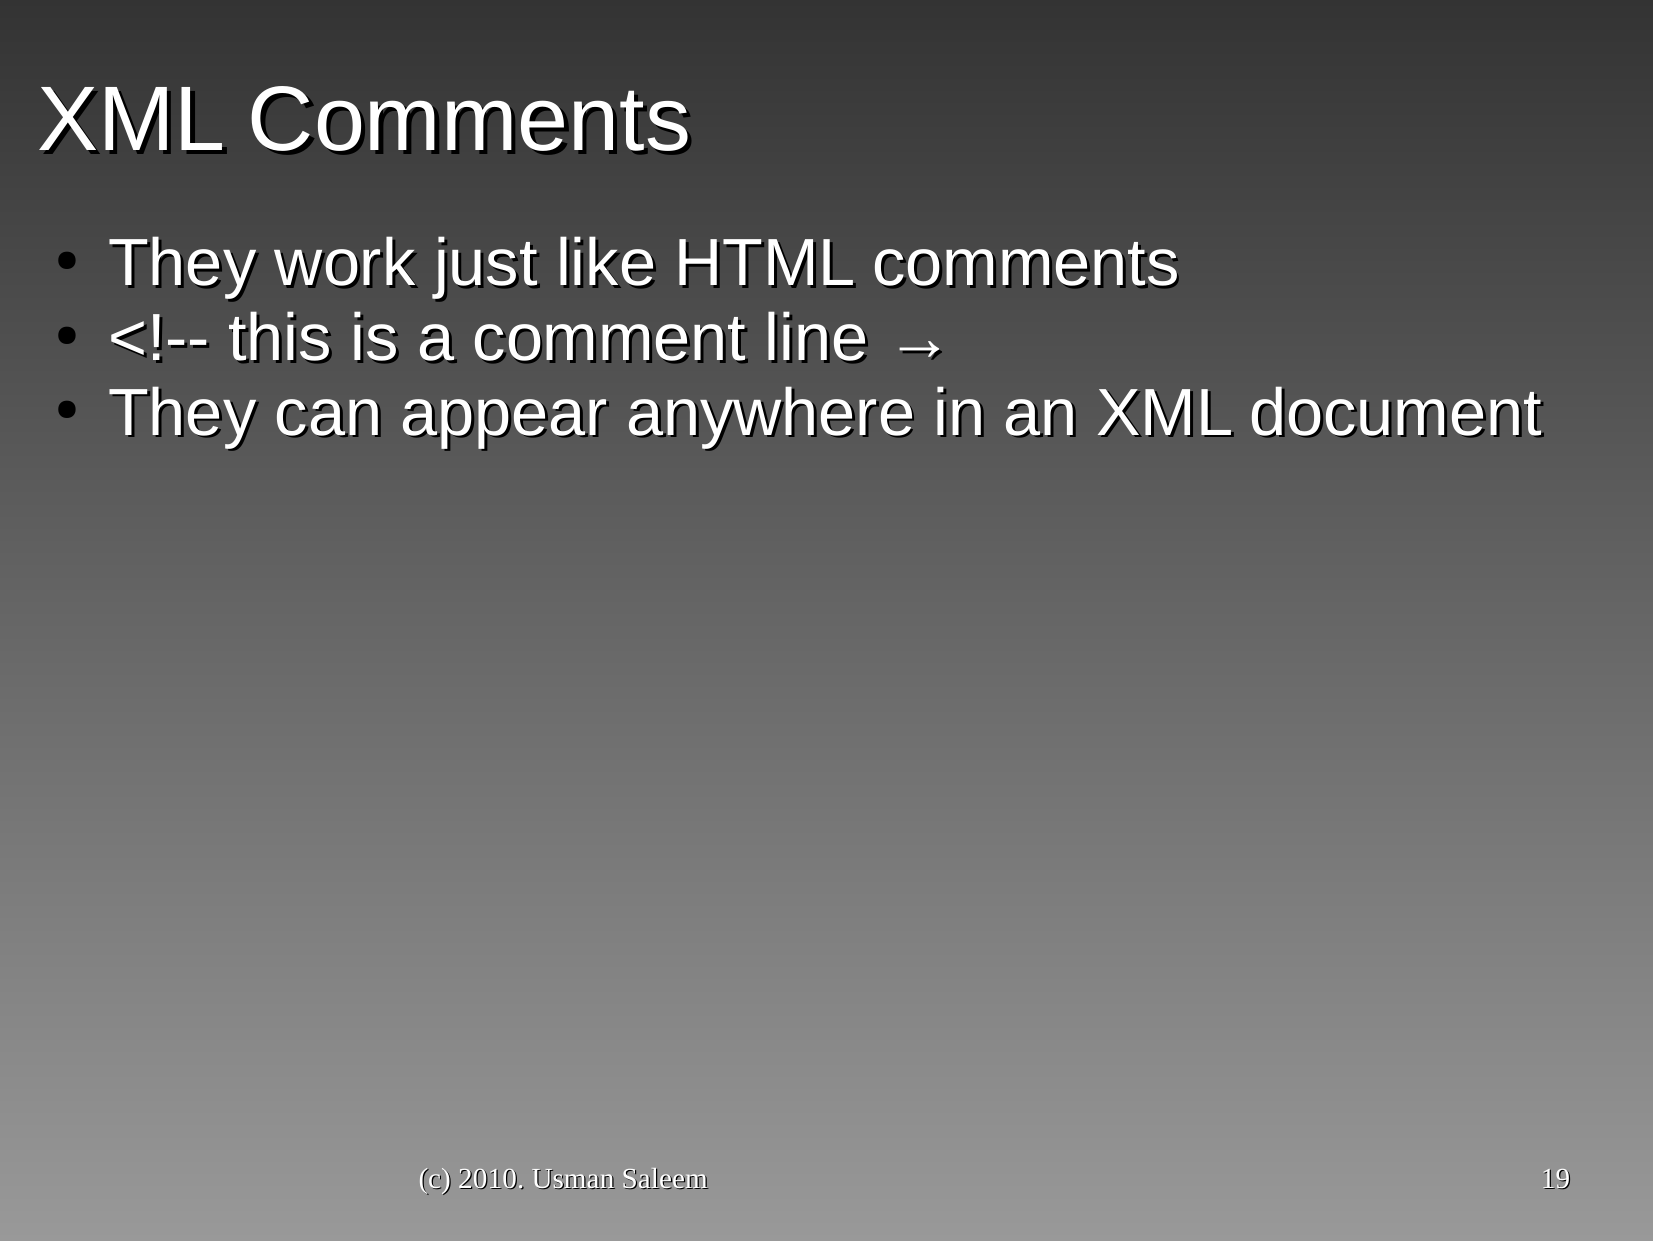

# XML Comments
They work just like HTML comments
<!-- this is a comment line →
They can appear anywhere in an XML document
(c) 2010. Usman Saleem
19